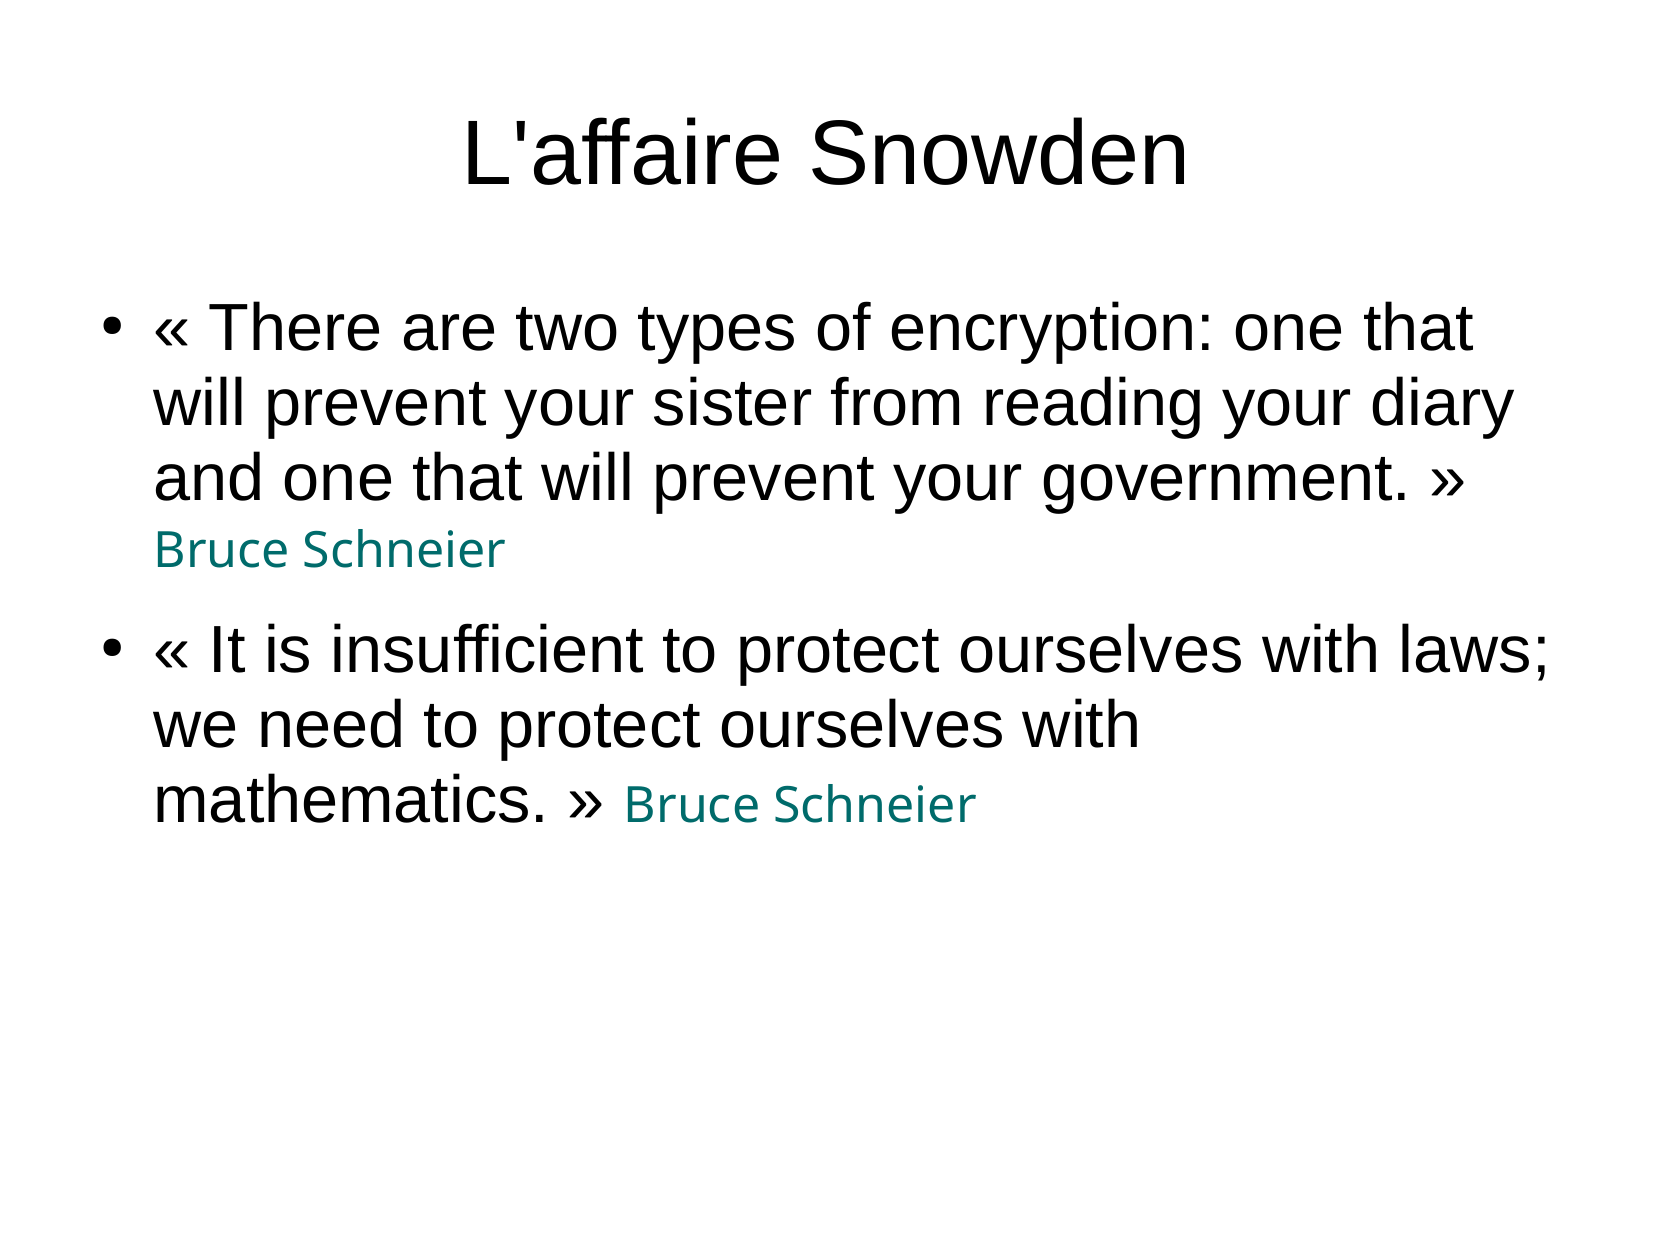

# L'affaire Snowden
« There are two types of encryption: one that will prevent your sister from reading your diary and one that will prevent your government. » Bruce Schneier
« It is insufficient to protect ourselves with laws; we need to protect ourselves with mathematics. » Bruce Schneier